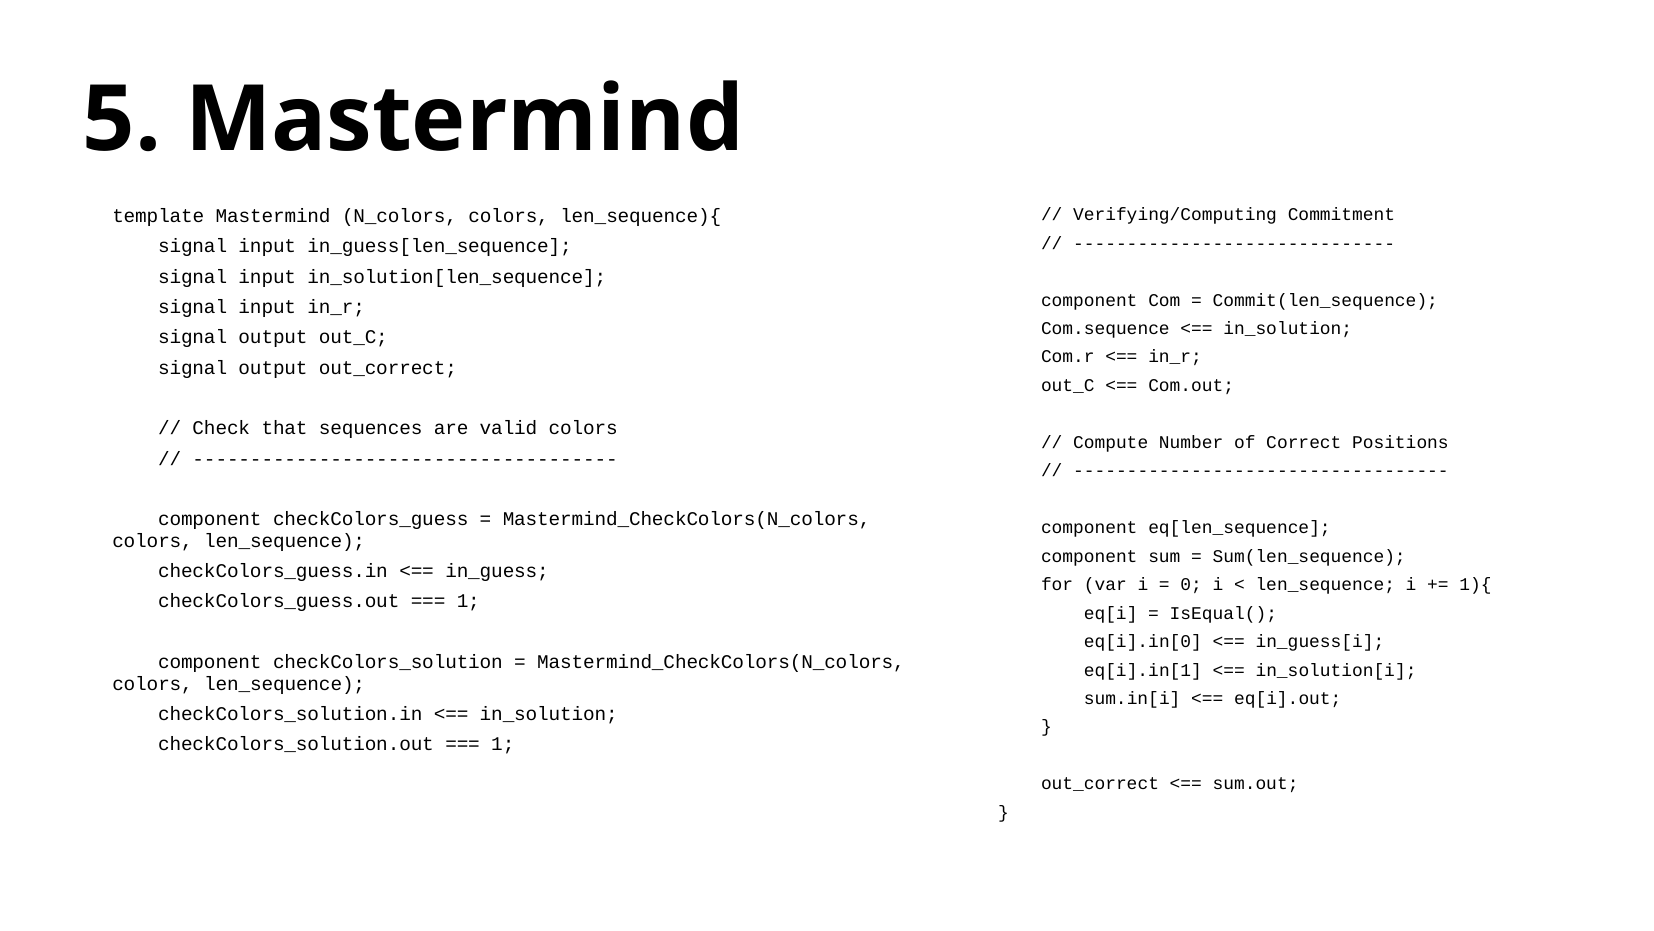

# 5. Mastermind
 // Verifying/Computing Commitment
 // ------------------------------
 component Com = Commit(len_sequence);
 Com.sequence <== in_solution;
 Com.r <== in_r;
 out_C <== Com.out;
 // Compute Number of Correct Positions
 // -----------------------------------
 component eq[len_sequence];
 component sum = Sum(len_sequence);
 for (var i = 0; i < len_sequence; i += 1){
 eq[i] = IsEqual();
 eq[i].in[0] <== in_guess[i];
 eq[i].in[1] <== in_solution[i];
 sum.in[i] <== eq[i].out;
 }
 out_correct <== sum.out;
}
template Mastermind (N_colors, colors, len_sequence){
 signal input in_guess[len_sequence];
 signal input in_solution[len_sequence];
 signal input in_r;
 signal output out_C;
 signal output out_correct;
 // Check that sequences are valid colors
 // -------------------------------------
 component checkColors_guess = Mastermind_CheckColors(N_colors, colors, len_sequence);
 checkColors_guess.in <== in_guess;
 checkColors_guess.out === 1;
 component checkColors_solution = Mastermind_CheckColors(N_colors, colors, len_sequence);
 checkColors_solution.in <== in_solution;
 checkColors_solution.out === 1;